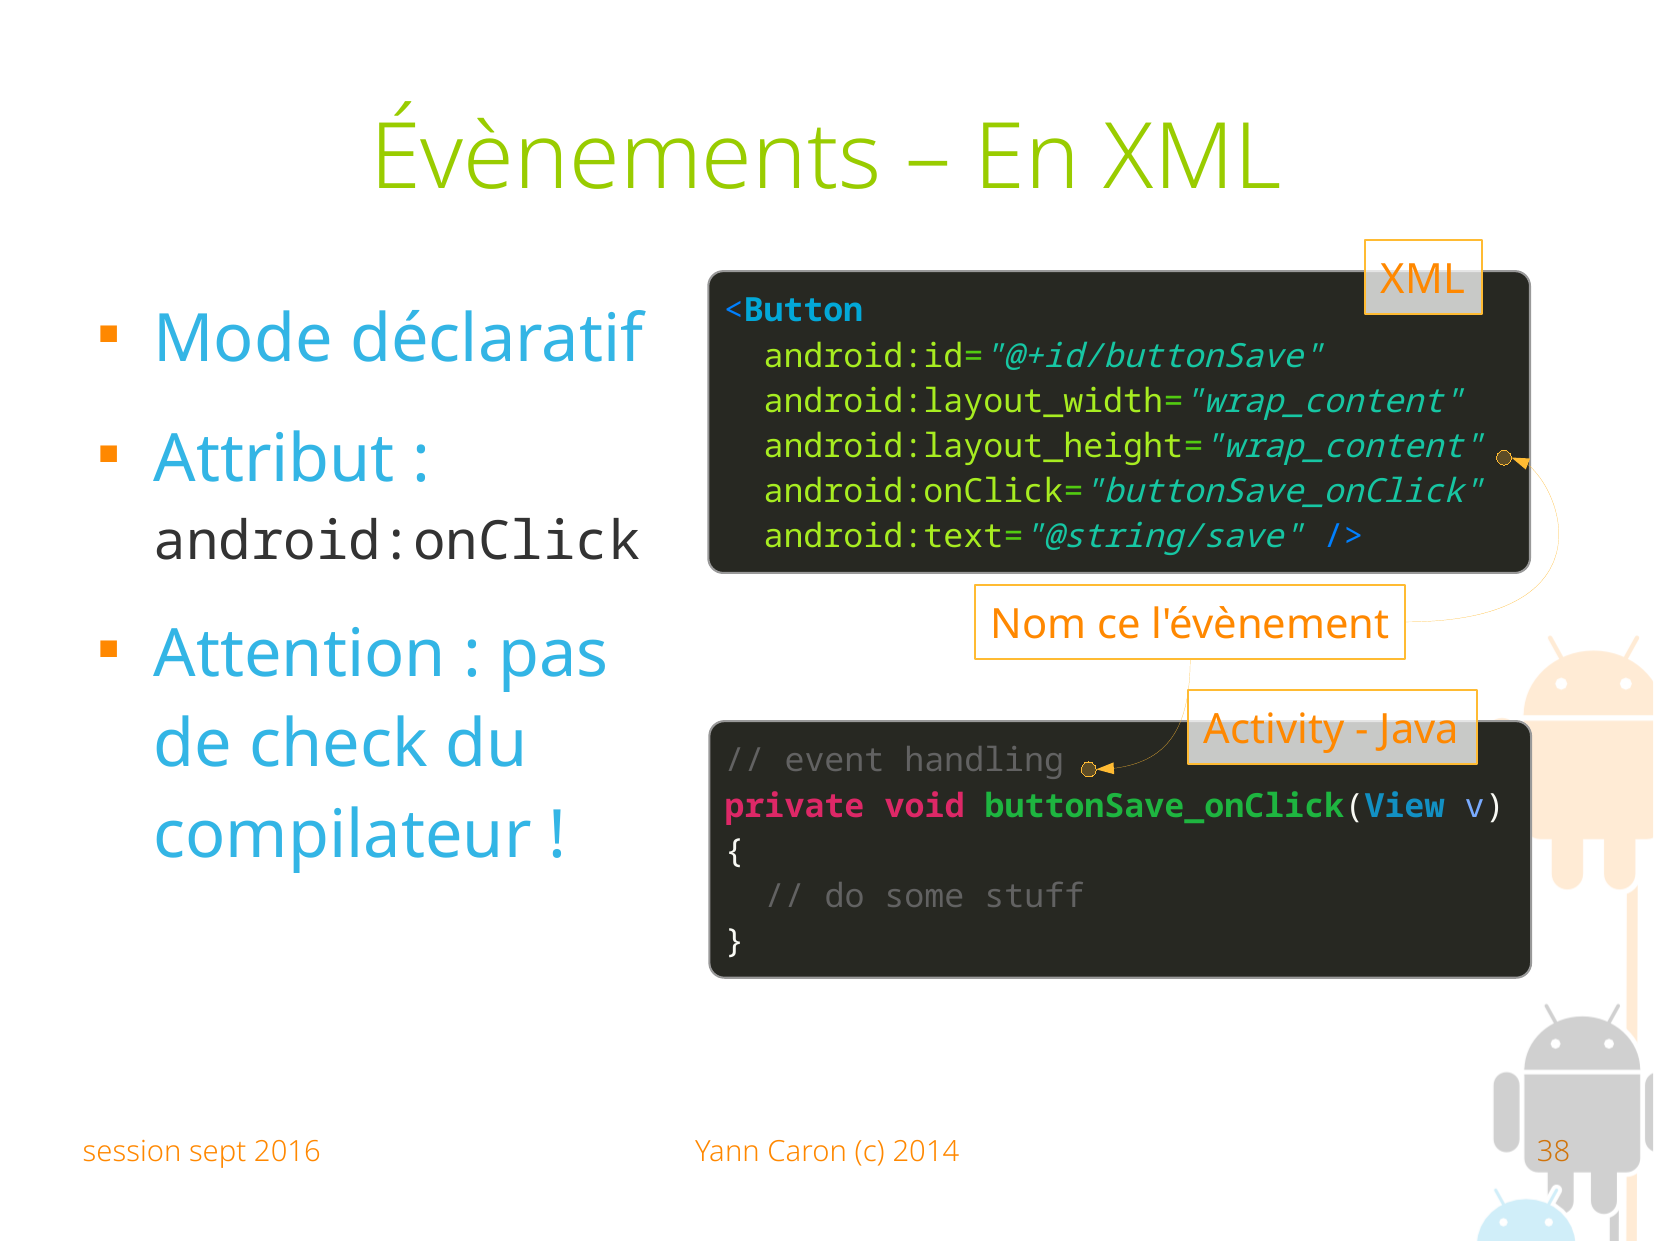

# Évènements – En XML
XML
<Button
 android:id="@+id/buttonSave"
 android:layout_width="wrap_content"
 android:layout_height="wrap_content"
 android:onClick="buttonSave_onClick"
 android:text="@string/save" />
Mode déclaratif
Attribut : android:onClick
Attention : pas de check du compilateur !
Nom ce l'évènement
Activity - Java
// event handling
private void buttonSave_onClick(View v) {
 // do some stuff
}
session sept 2016
Yann Caron (c) 2014
38